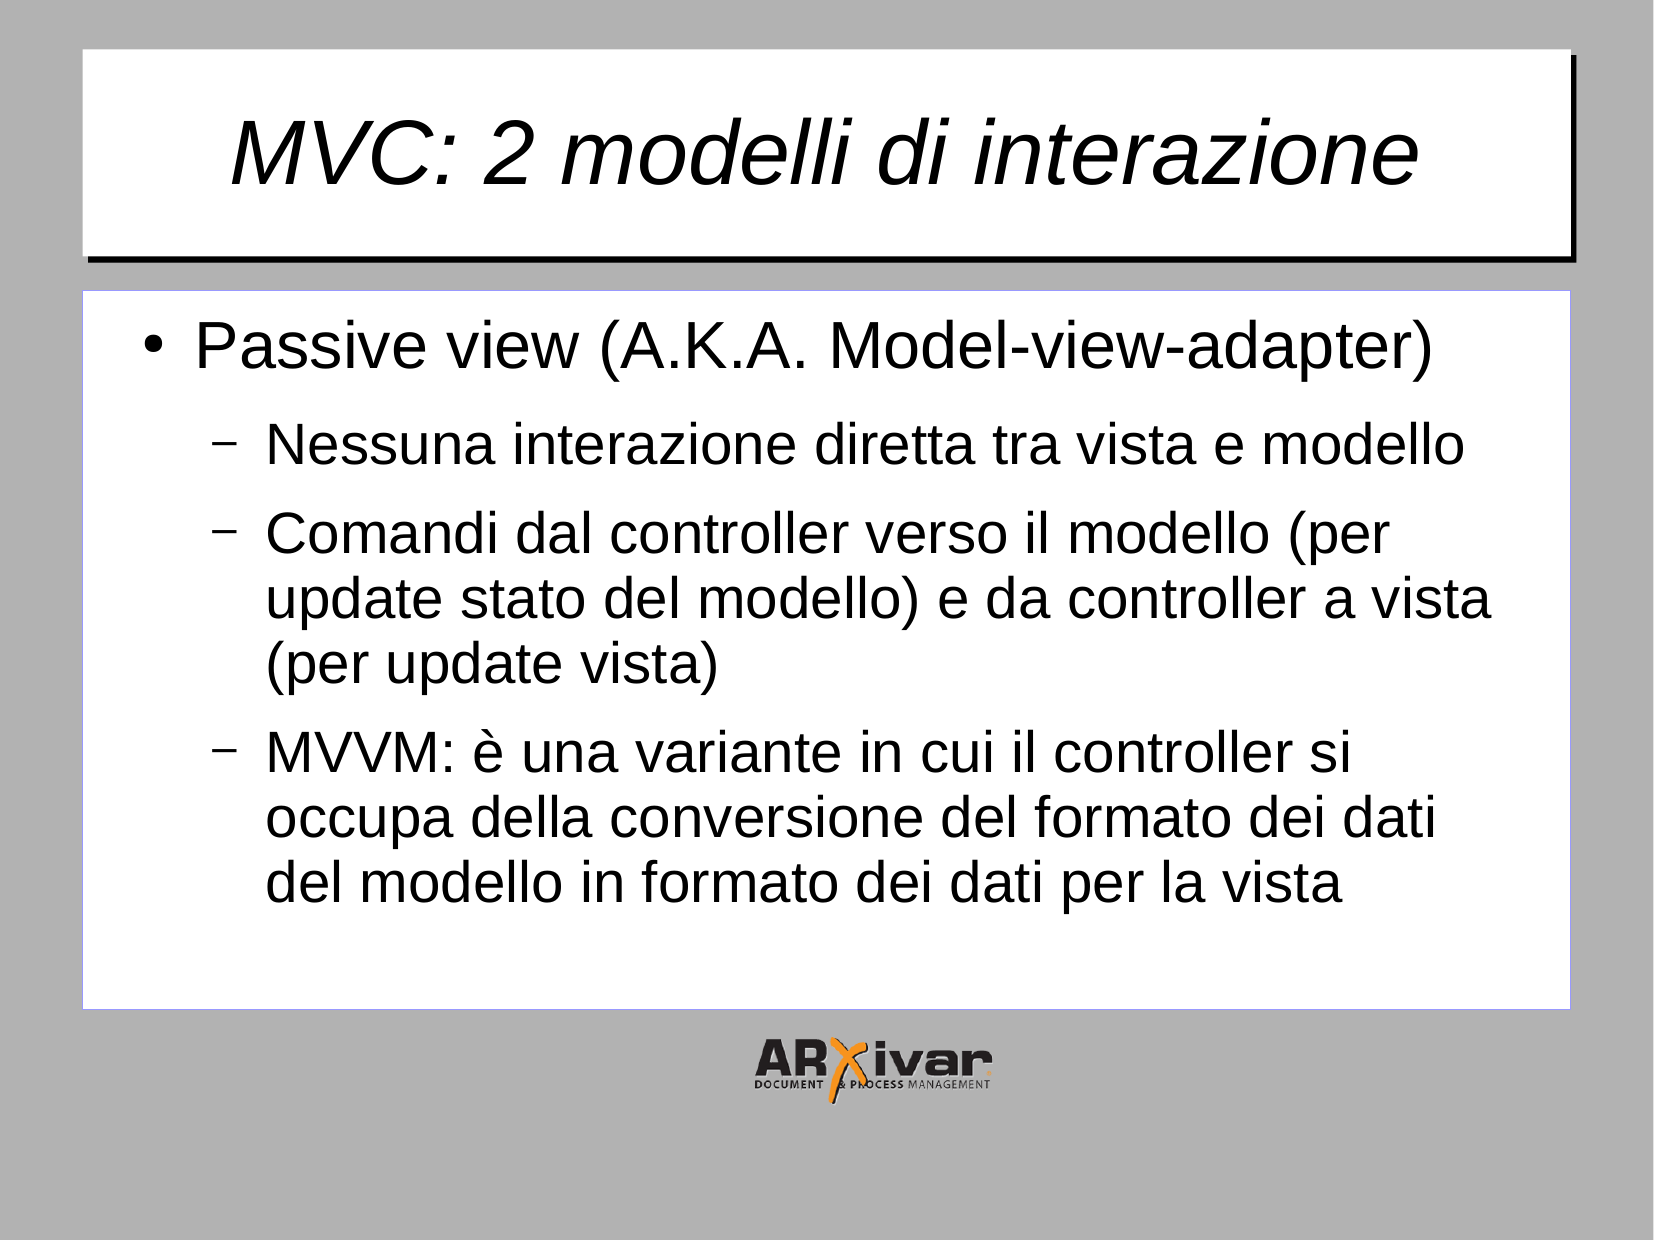

# MVC: 2 modelli di interazione
Passive view (A.K.A. Model-view-adapter)
Nessuna interazione diretta tra vista e modello
Comandi dal controller verso il modello (per update stato del modello) e da controller a vista (per update vista)
MVVM: è una variante in cui il controller si occupa della conversione del formato dei dati del modello in formato dei dati per la vista